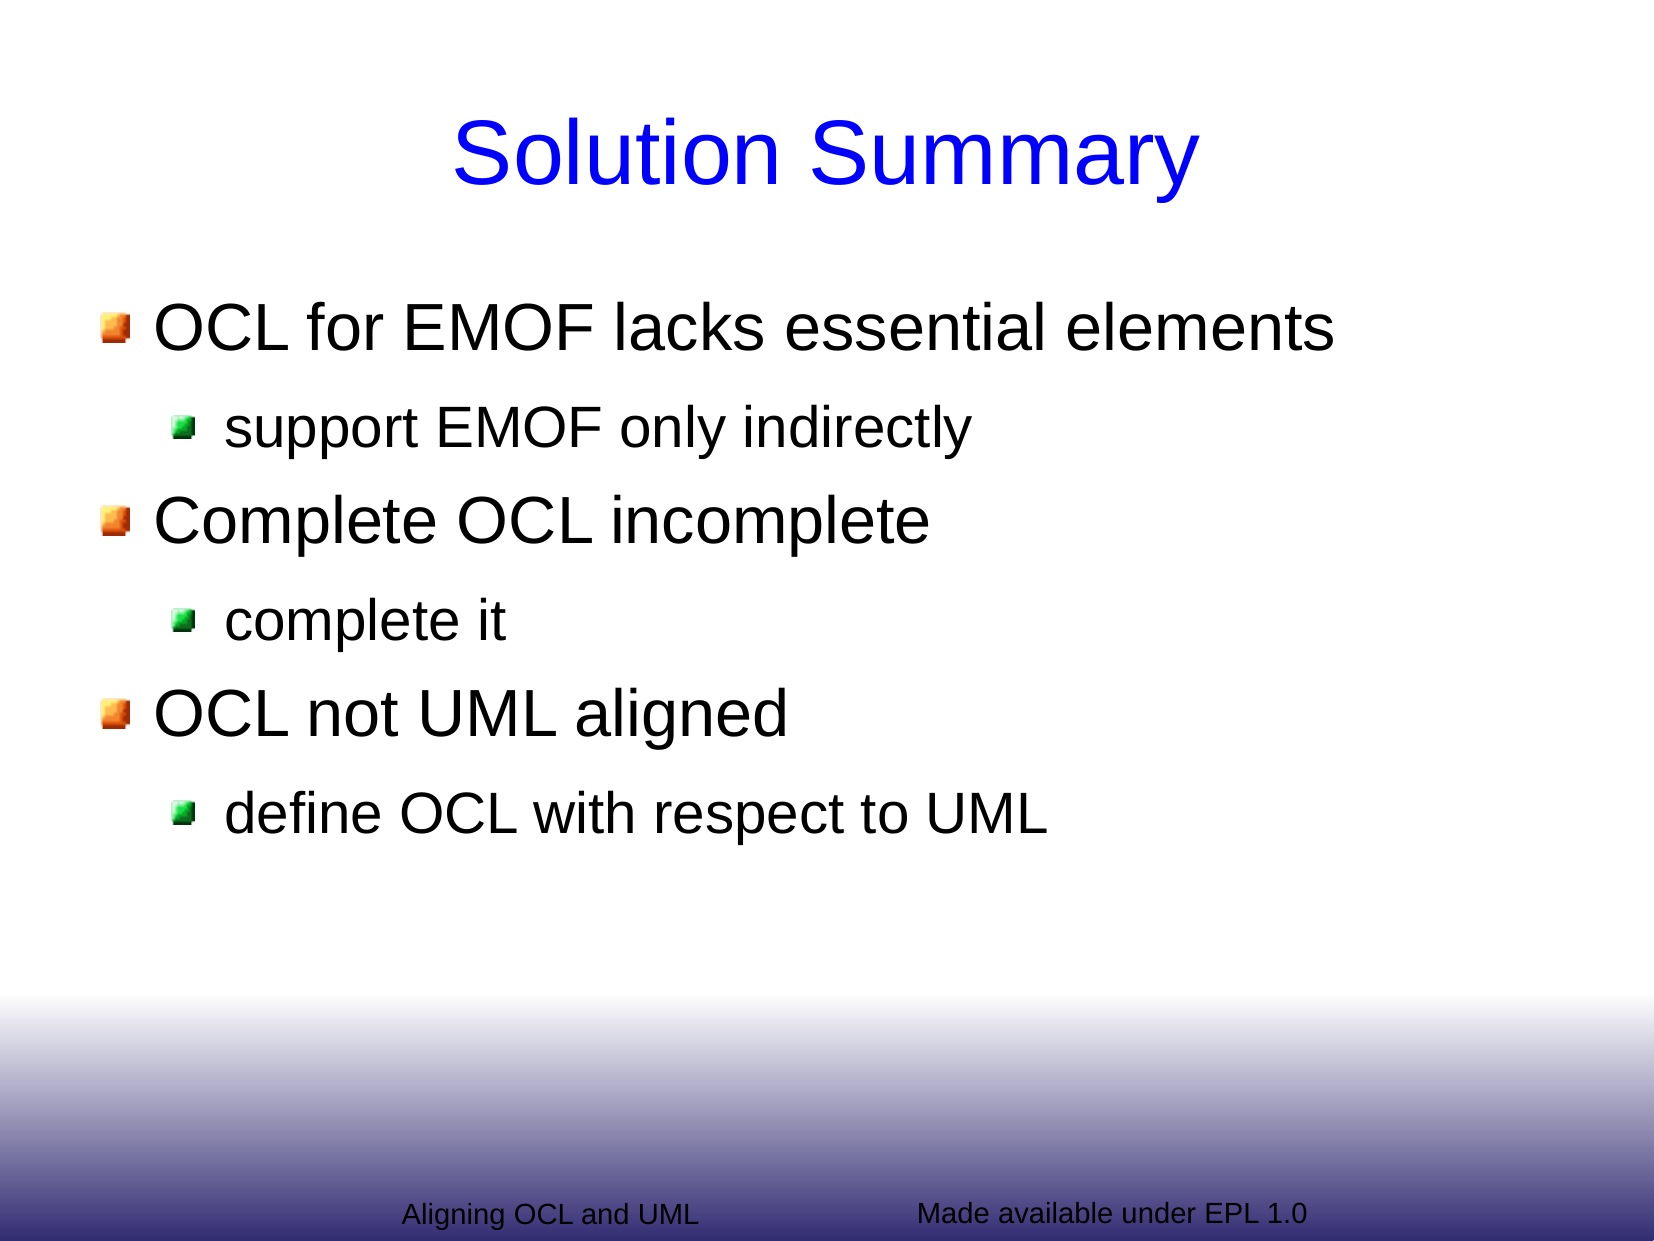

# Solution Summary
OCL for EMOF lacks essential elements
support EMOF only indirectly
Complete OCL incomplete
complete it
OCL not UML aligned
define OCL with respect to UML
Aligning OCL and UML